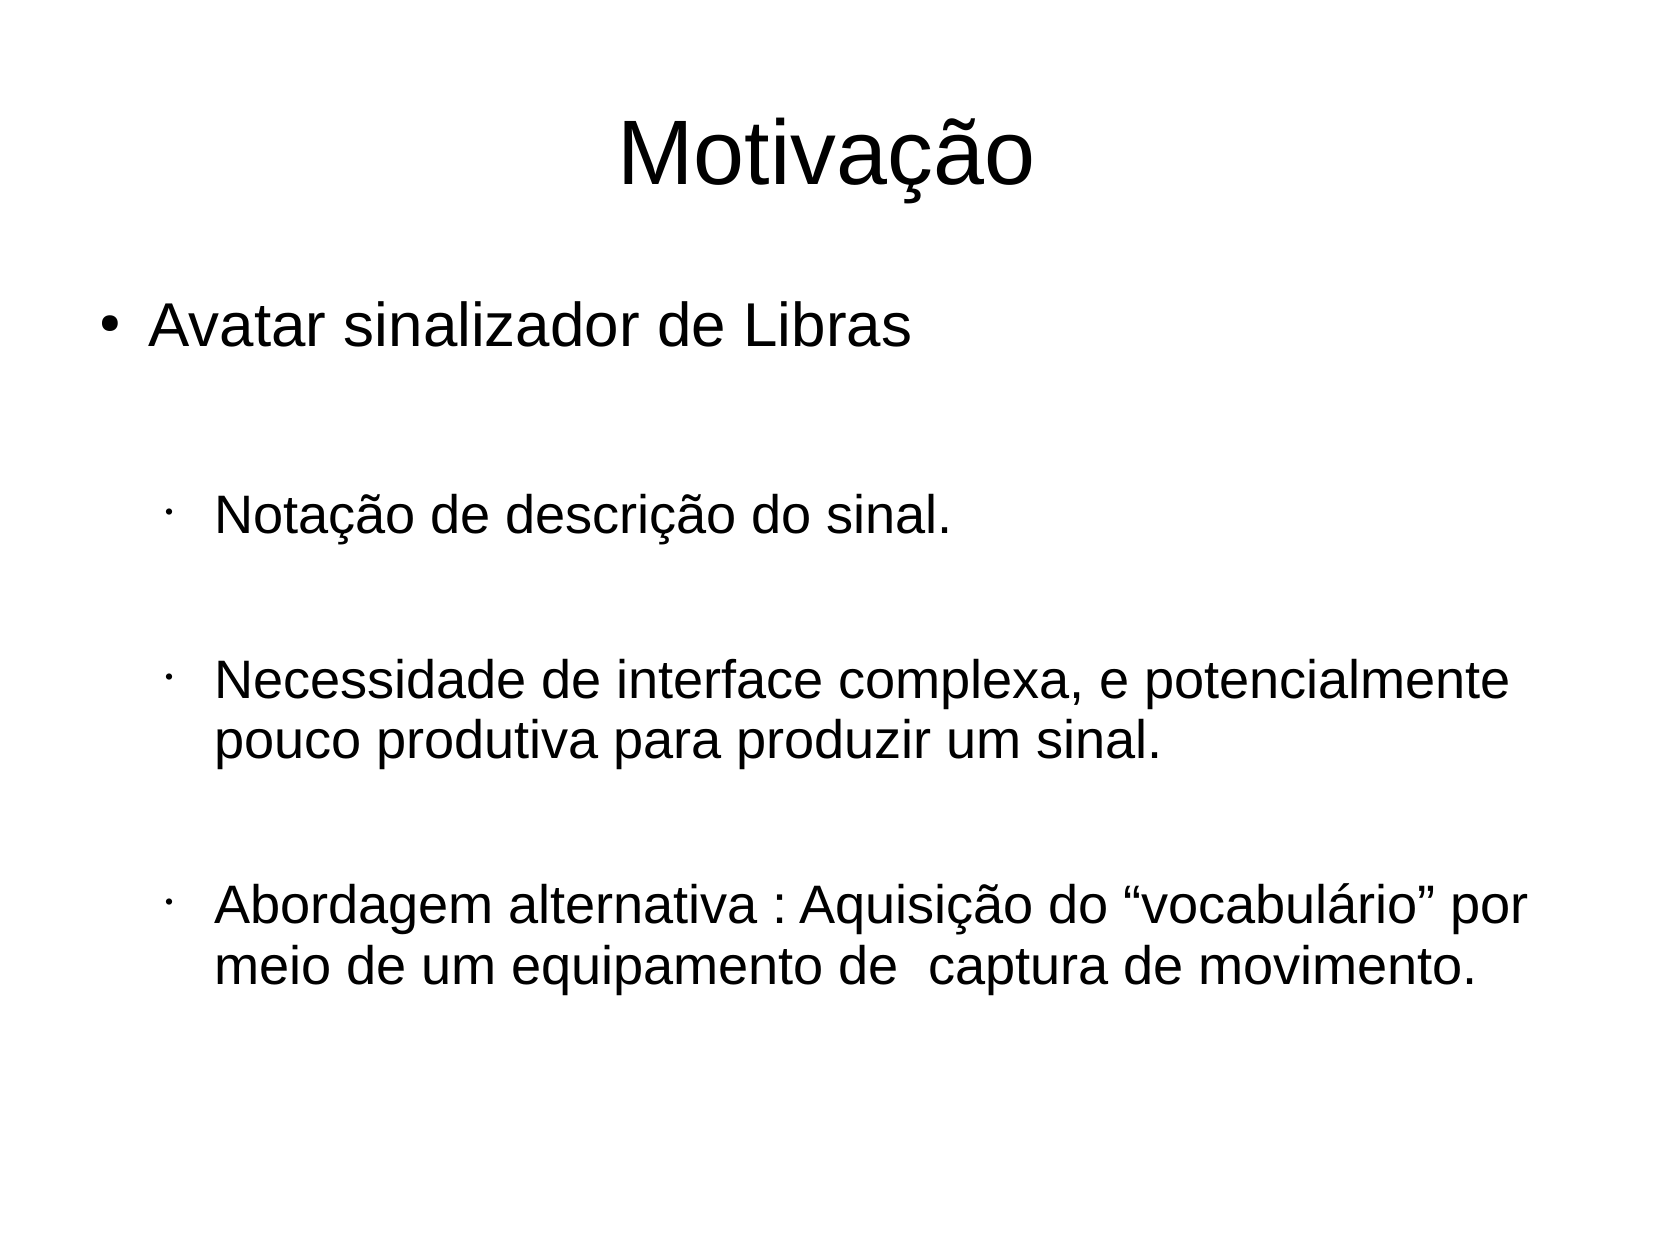

# Motivação
Avatar sinalizador de Libras
Notação de descrição do sinal.
Necessidade de interface complexa, e potencialmente pouco produtiva para produzir um sinal.
Abordagem alternativa : Aquisição do “vocabulário” por meio de um equipamento de captura de movimento.